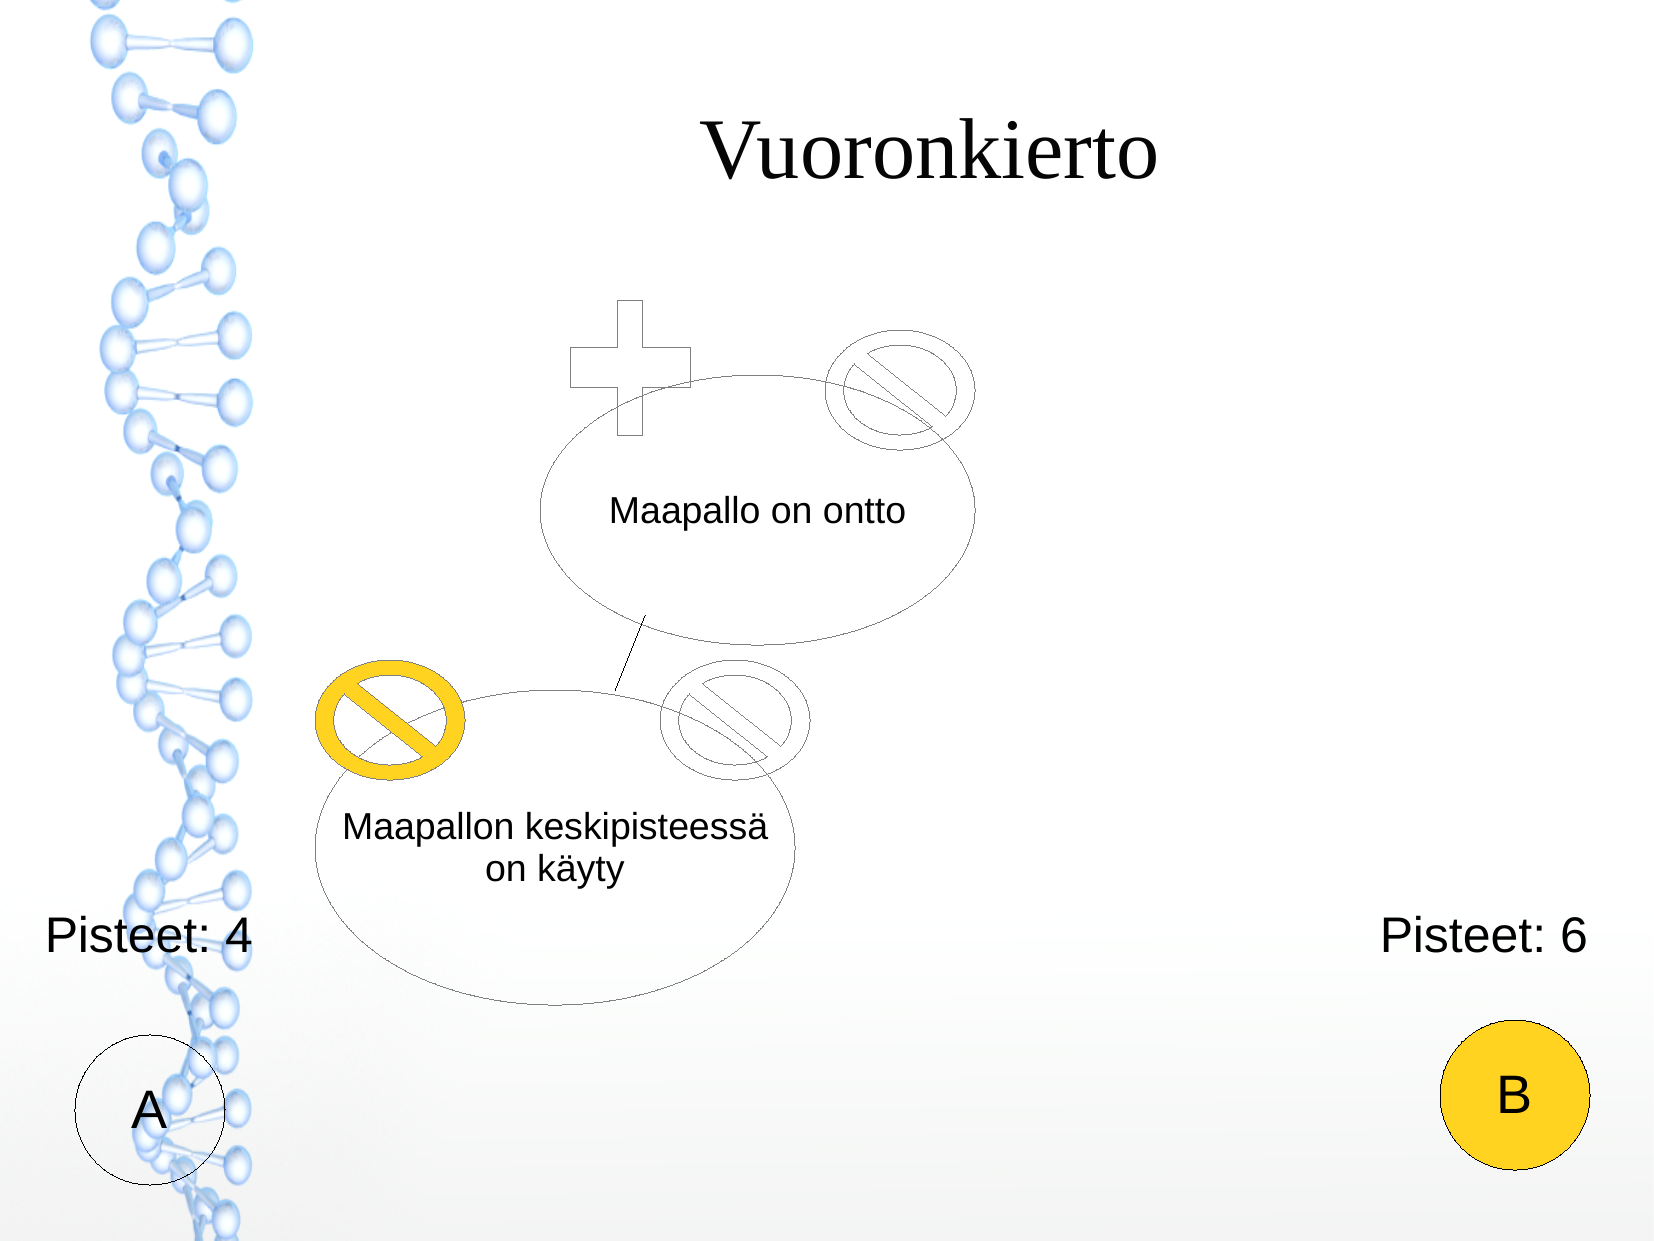

# Vuoronkierto
Maapallo on ontto
Maapallon keskipisteessä
on käyty
Pisteet: 4
Pisteet: 6
B
A